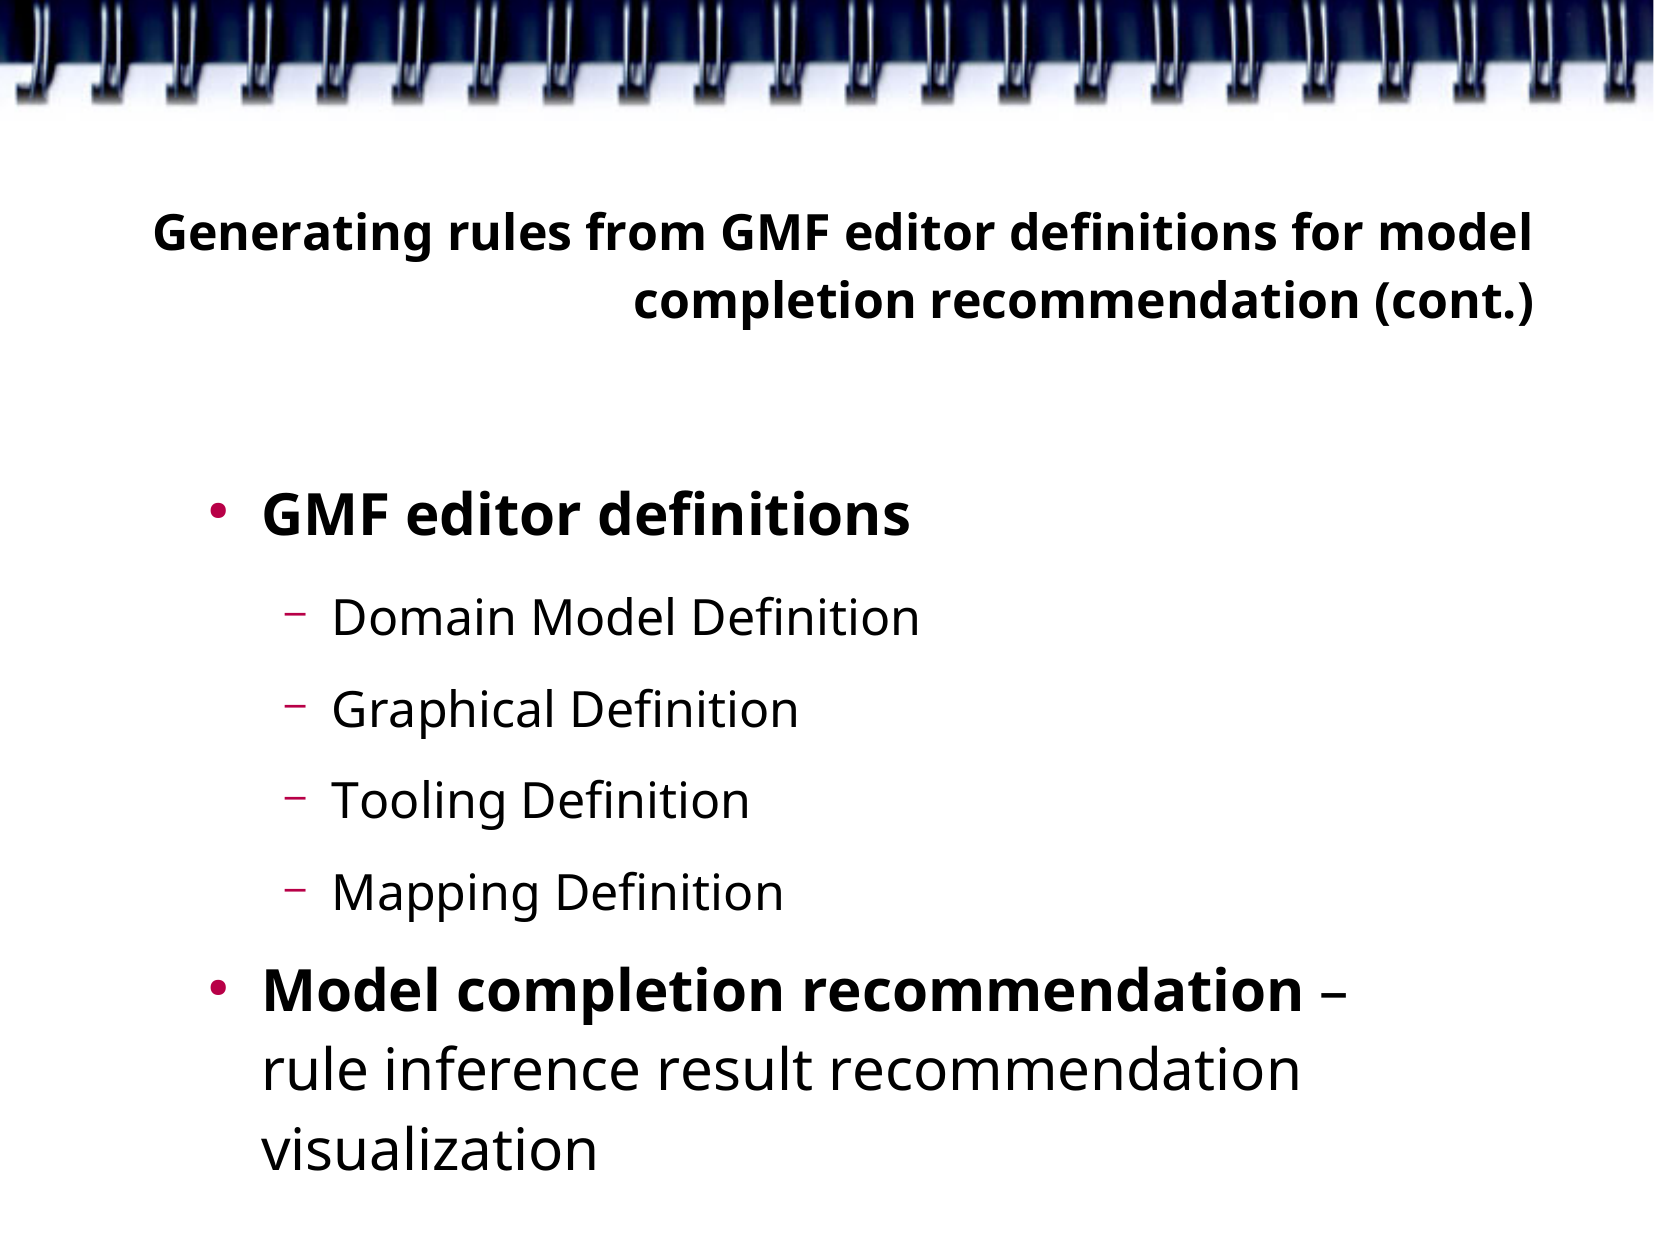

# Generating rules from GMF editor definitions for model completion recommendation (cont.)
GMF editor definitions
Domain Model Definition
Graphical Definition
Tooling Definition
Mapping Definition
Model completion recommendation – rule inference result recommendation visualization